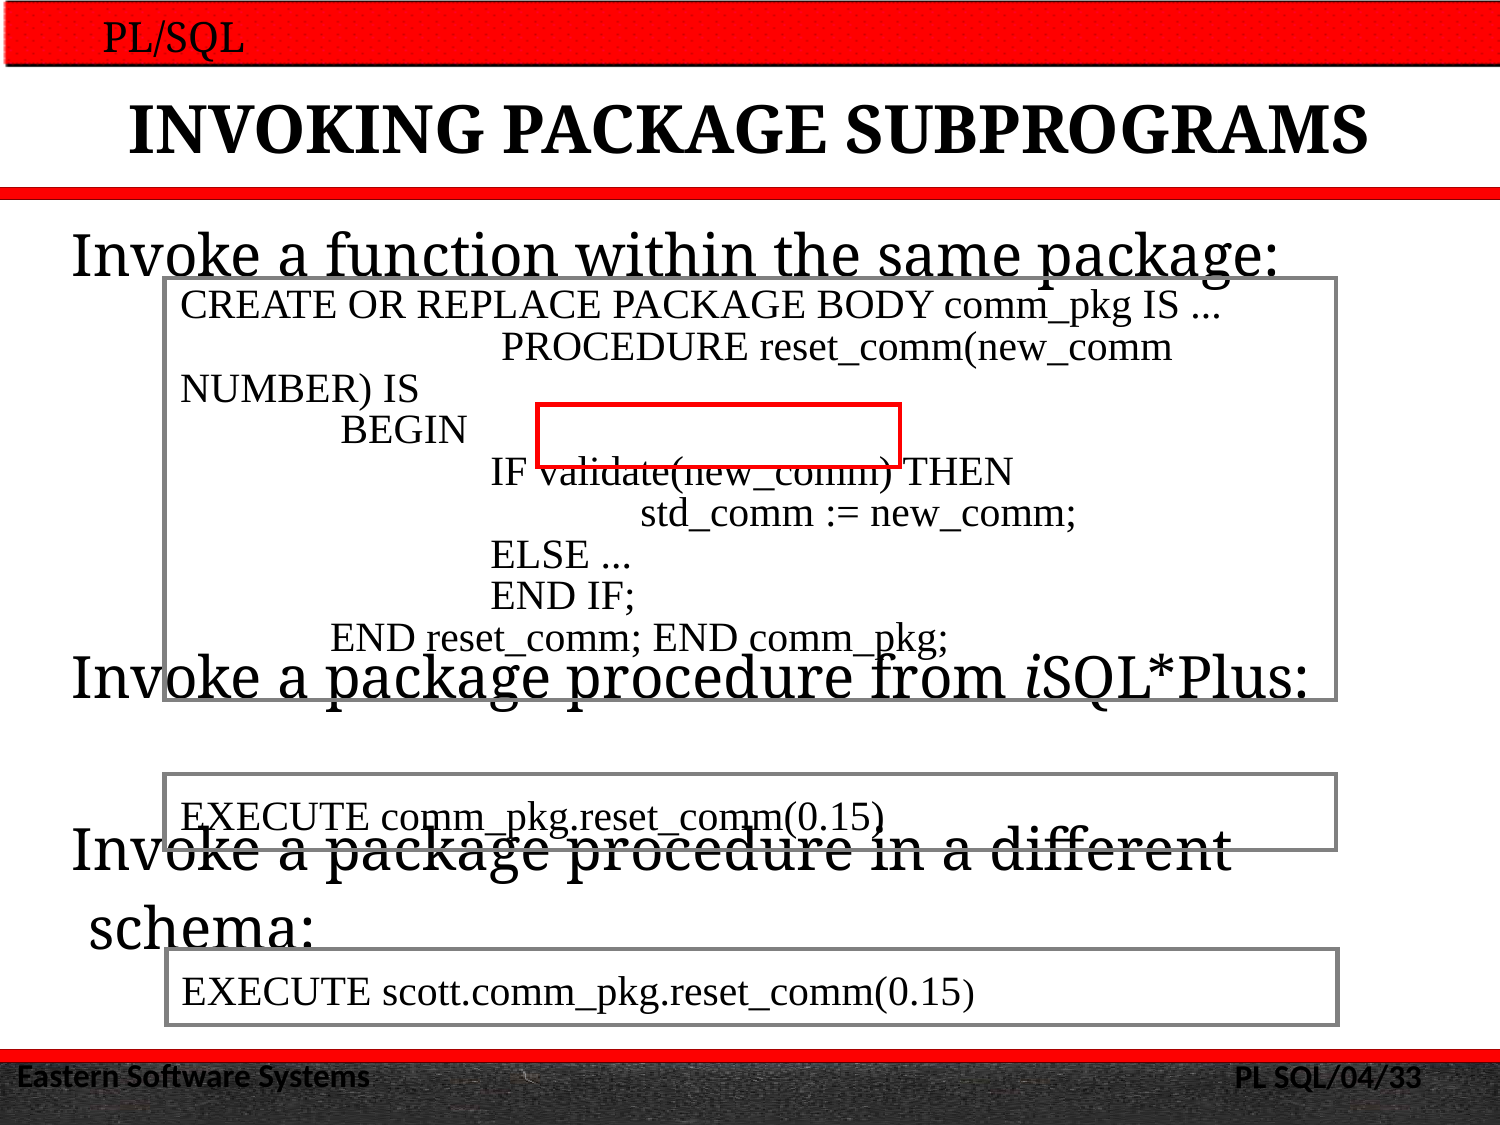

PL/SQL
INVOKING PACKAGE SUBPROGRAMS
Invoke a function within the same package:
Invoke a package procedure from iSQL*Plus:
Invoke a package procedure in a different schema:
CREATE OR REPLACE PACKAGE BODY comm_pkg IS ...
		 PROCEDURE reset_comm(new_comm NUMBER) IS
 	 BEGIN
 		 IF validate(new_comm) THEN
 			 std_comm := new_comm;
 		 ELSE ...
 		 END IF;
 	END reset_comm; END comm_pkg;
	EXECUTE comm_pkg.reset_comm(0.15)
	EXECUTE scott.comm_pkg.reset_comm(0.15)
Eastern Software Systems
				 PL SQL/04/33